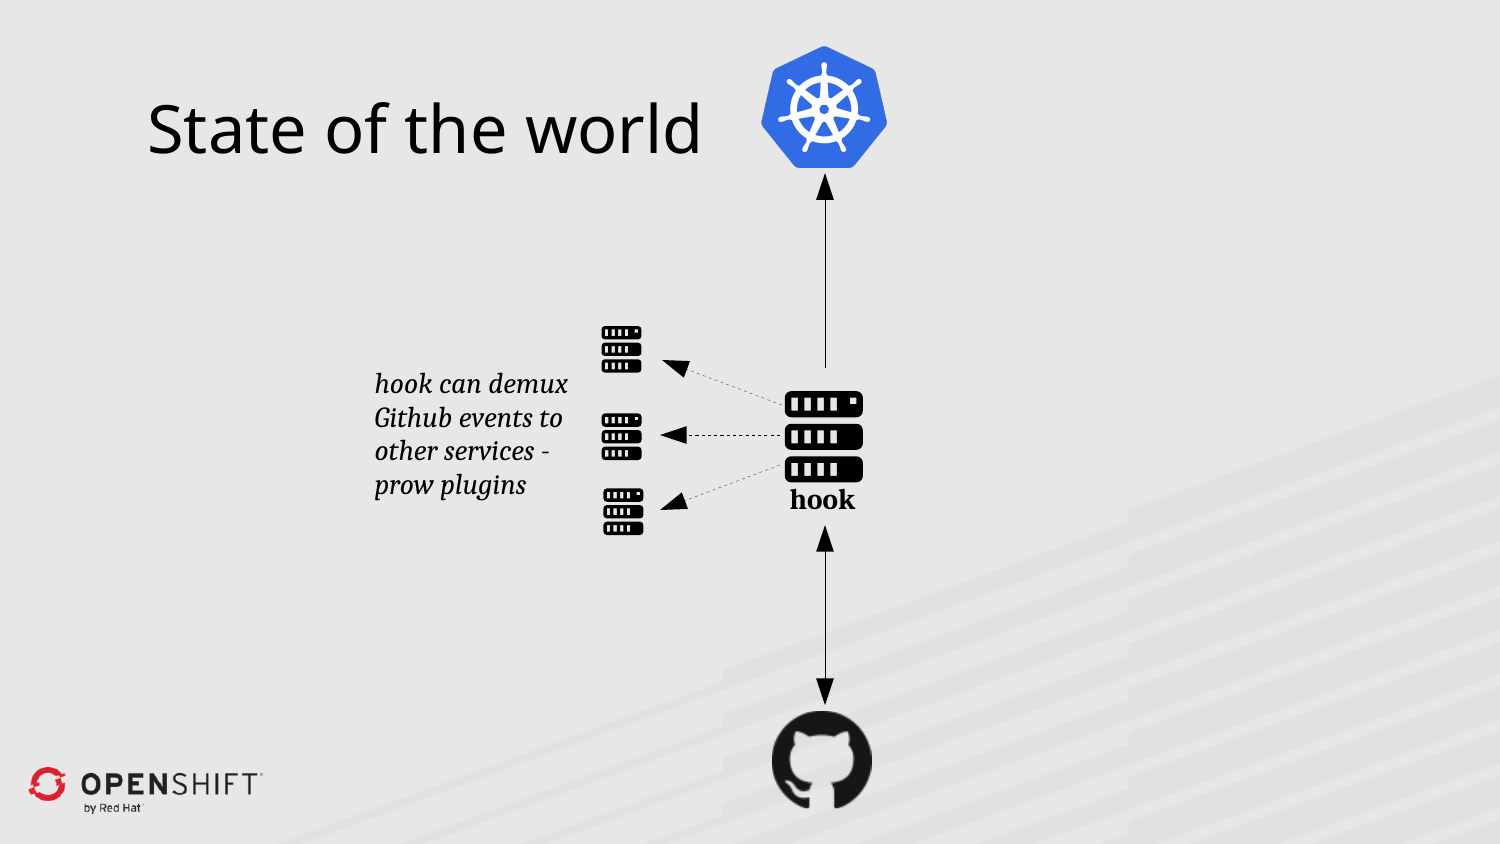

State of the world
#
hook can demux
Github events to
other services -
prow plugins
hook